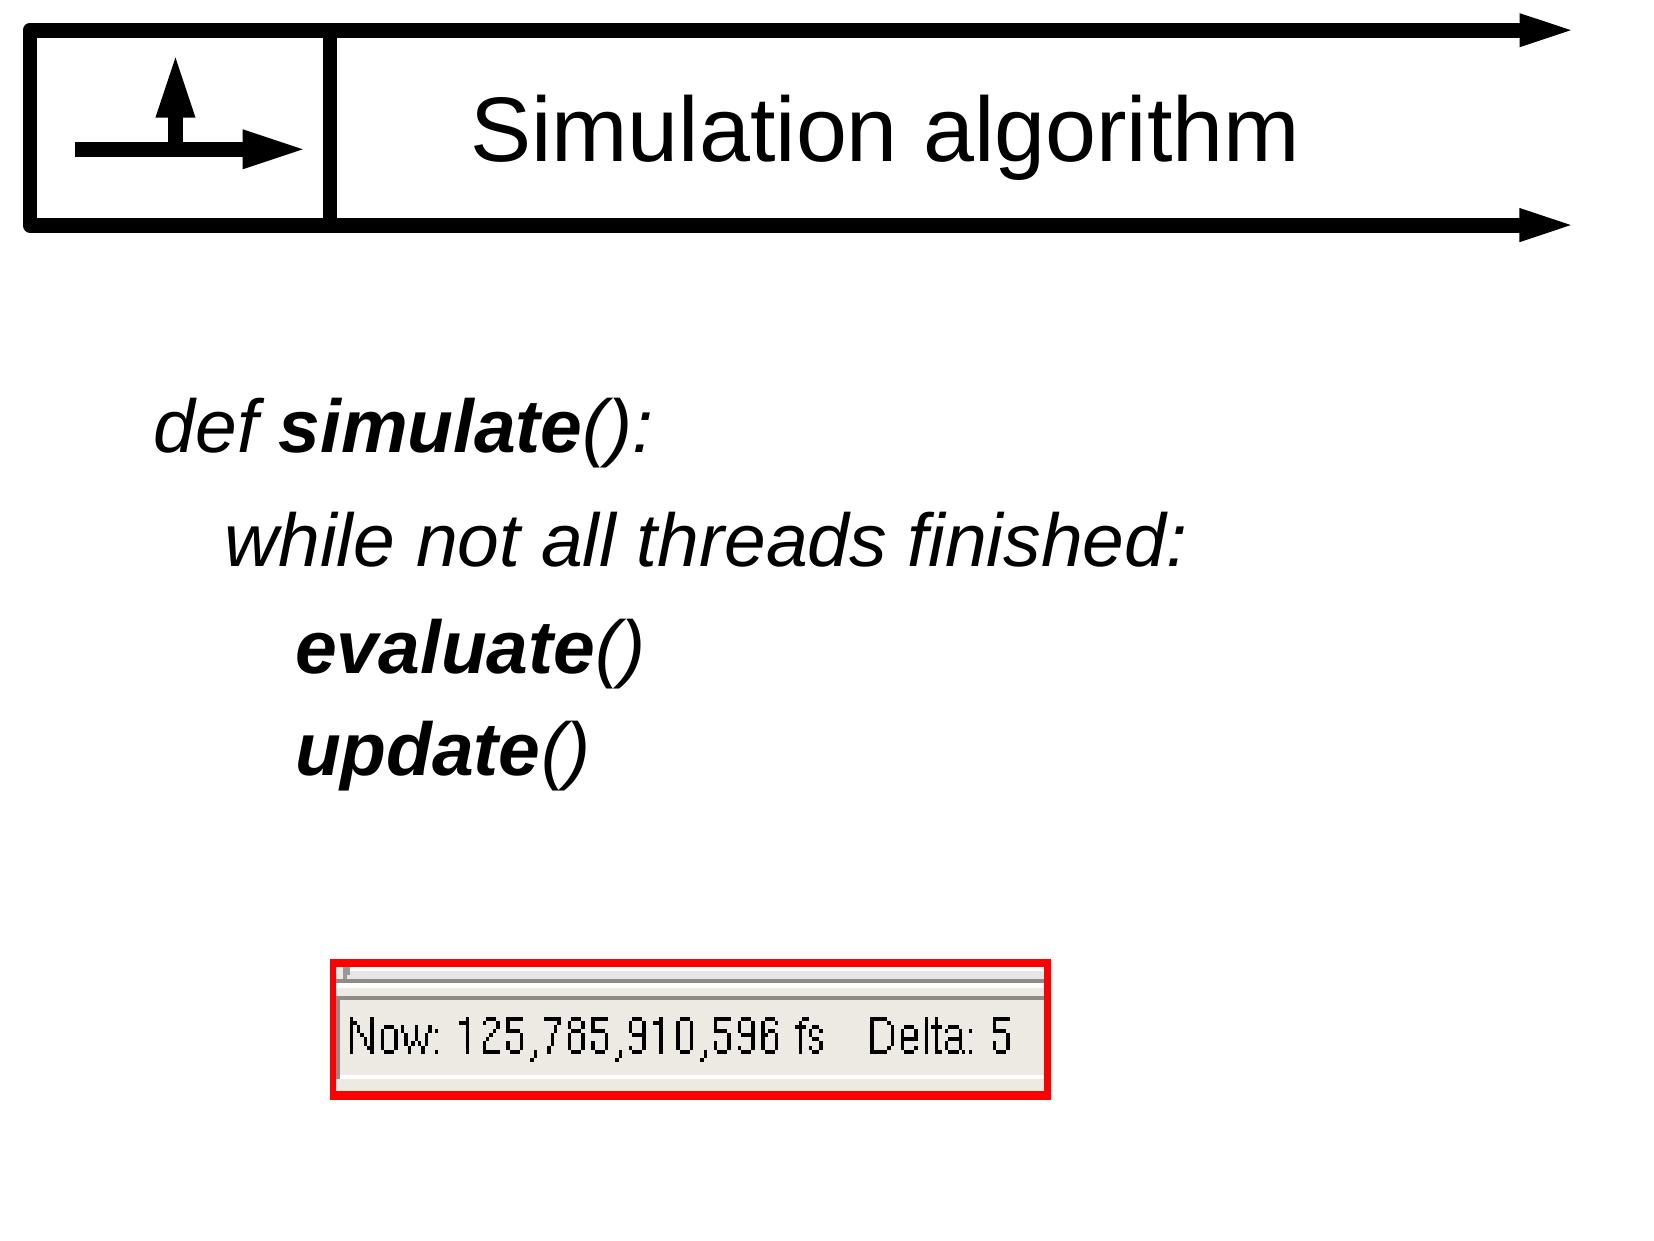

# Simulation algorithm
def simulate():
while not all threads finished:
evaluate()
update()